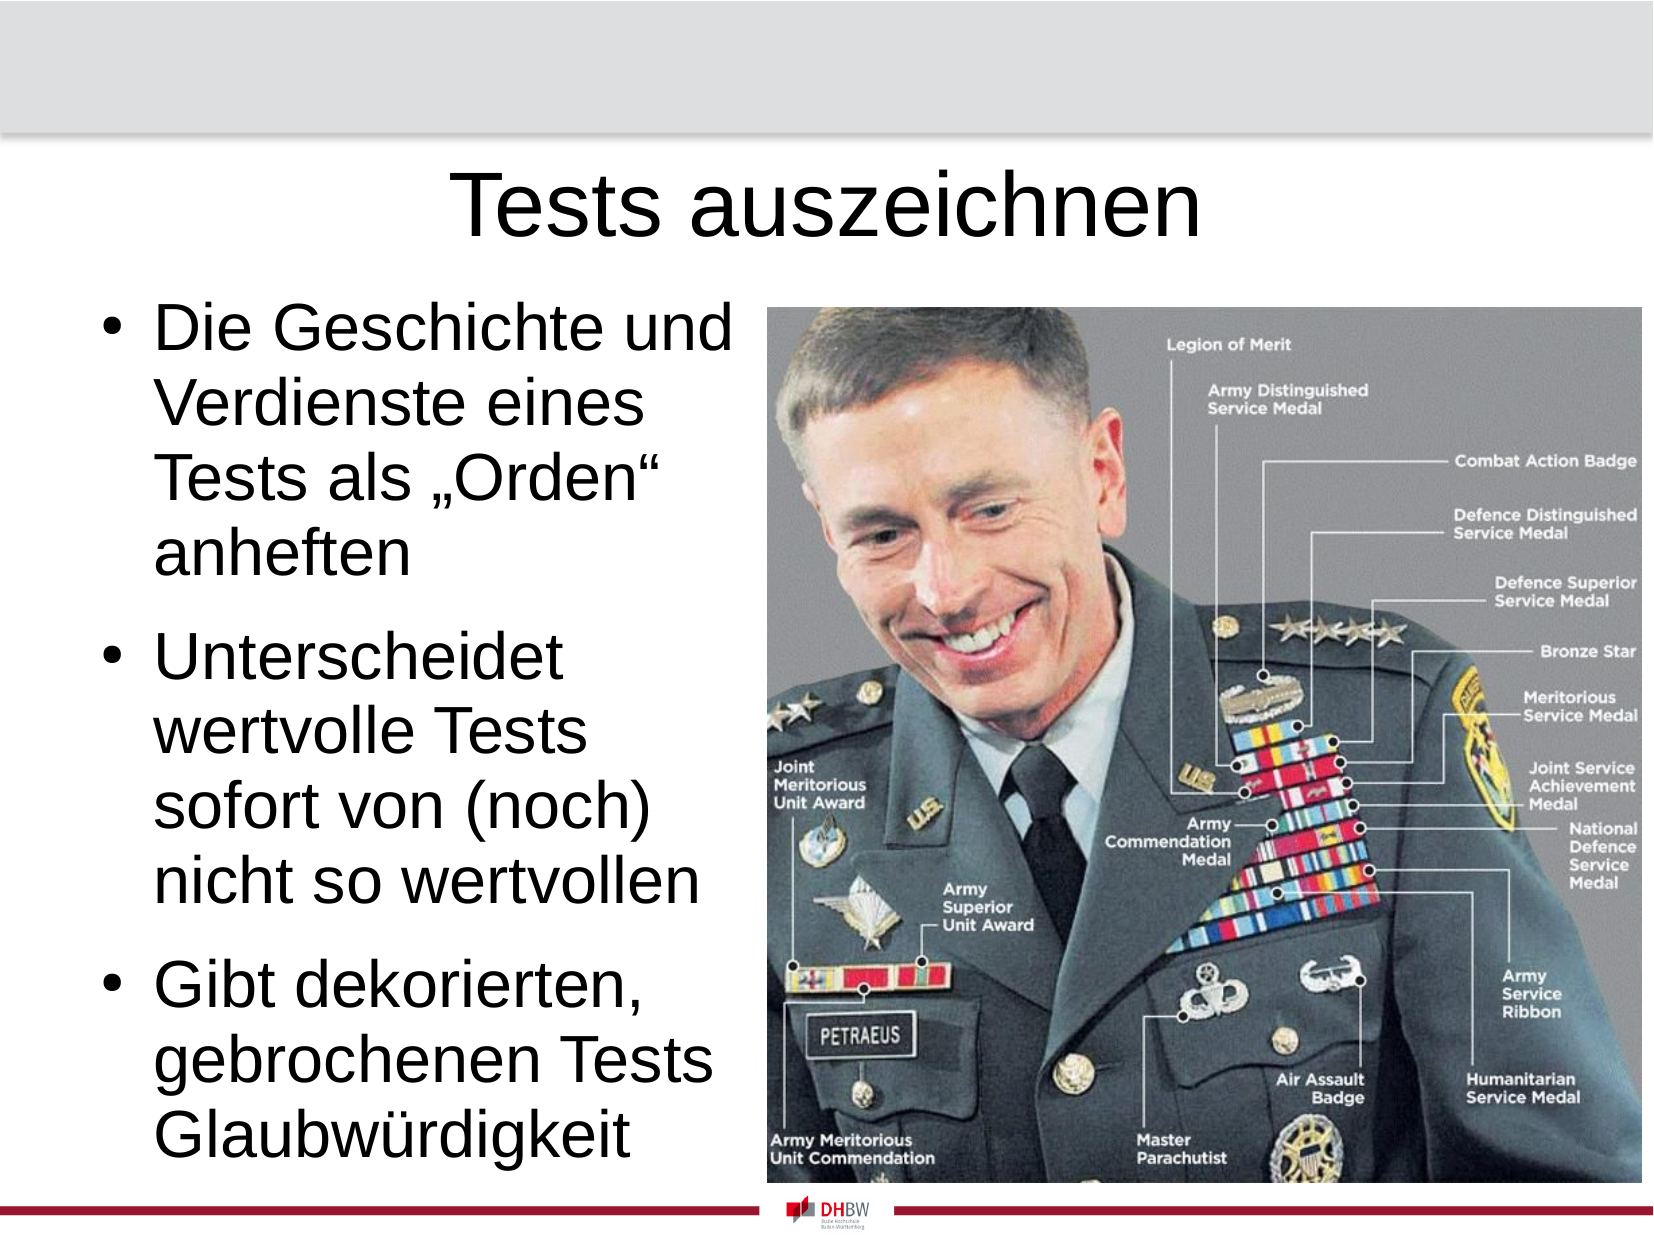

# Tests auszeichnen
Die Geschichte und Verdienste eines Tests als „Orden“ anheften
Unterscheidet wertvolle Tests sofort von (noch) nicht so wertvollen
Gibt dekorierten, gebrochenen Tests Glaubwürdigkeit